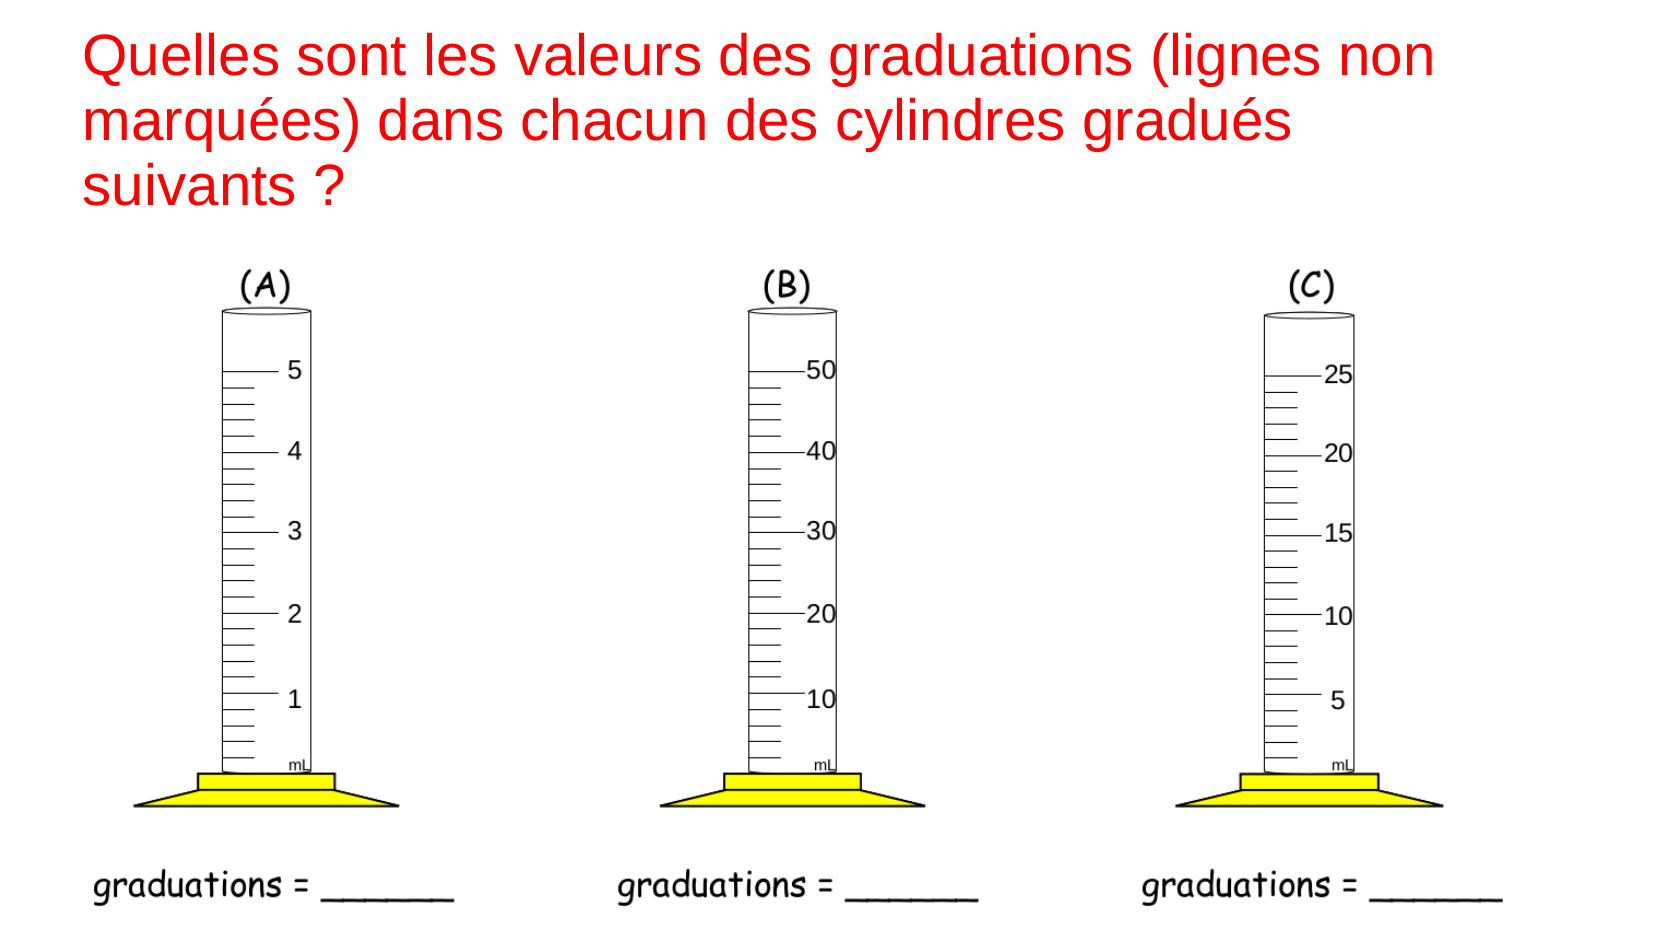

# Quelles sont les valeurs des graduations (lignes non marquées) dans chacun des cylindres gradués suivants ?